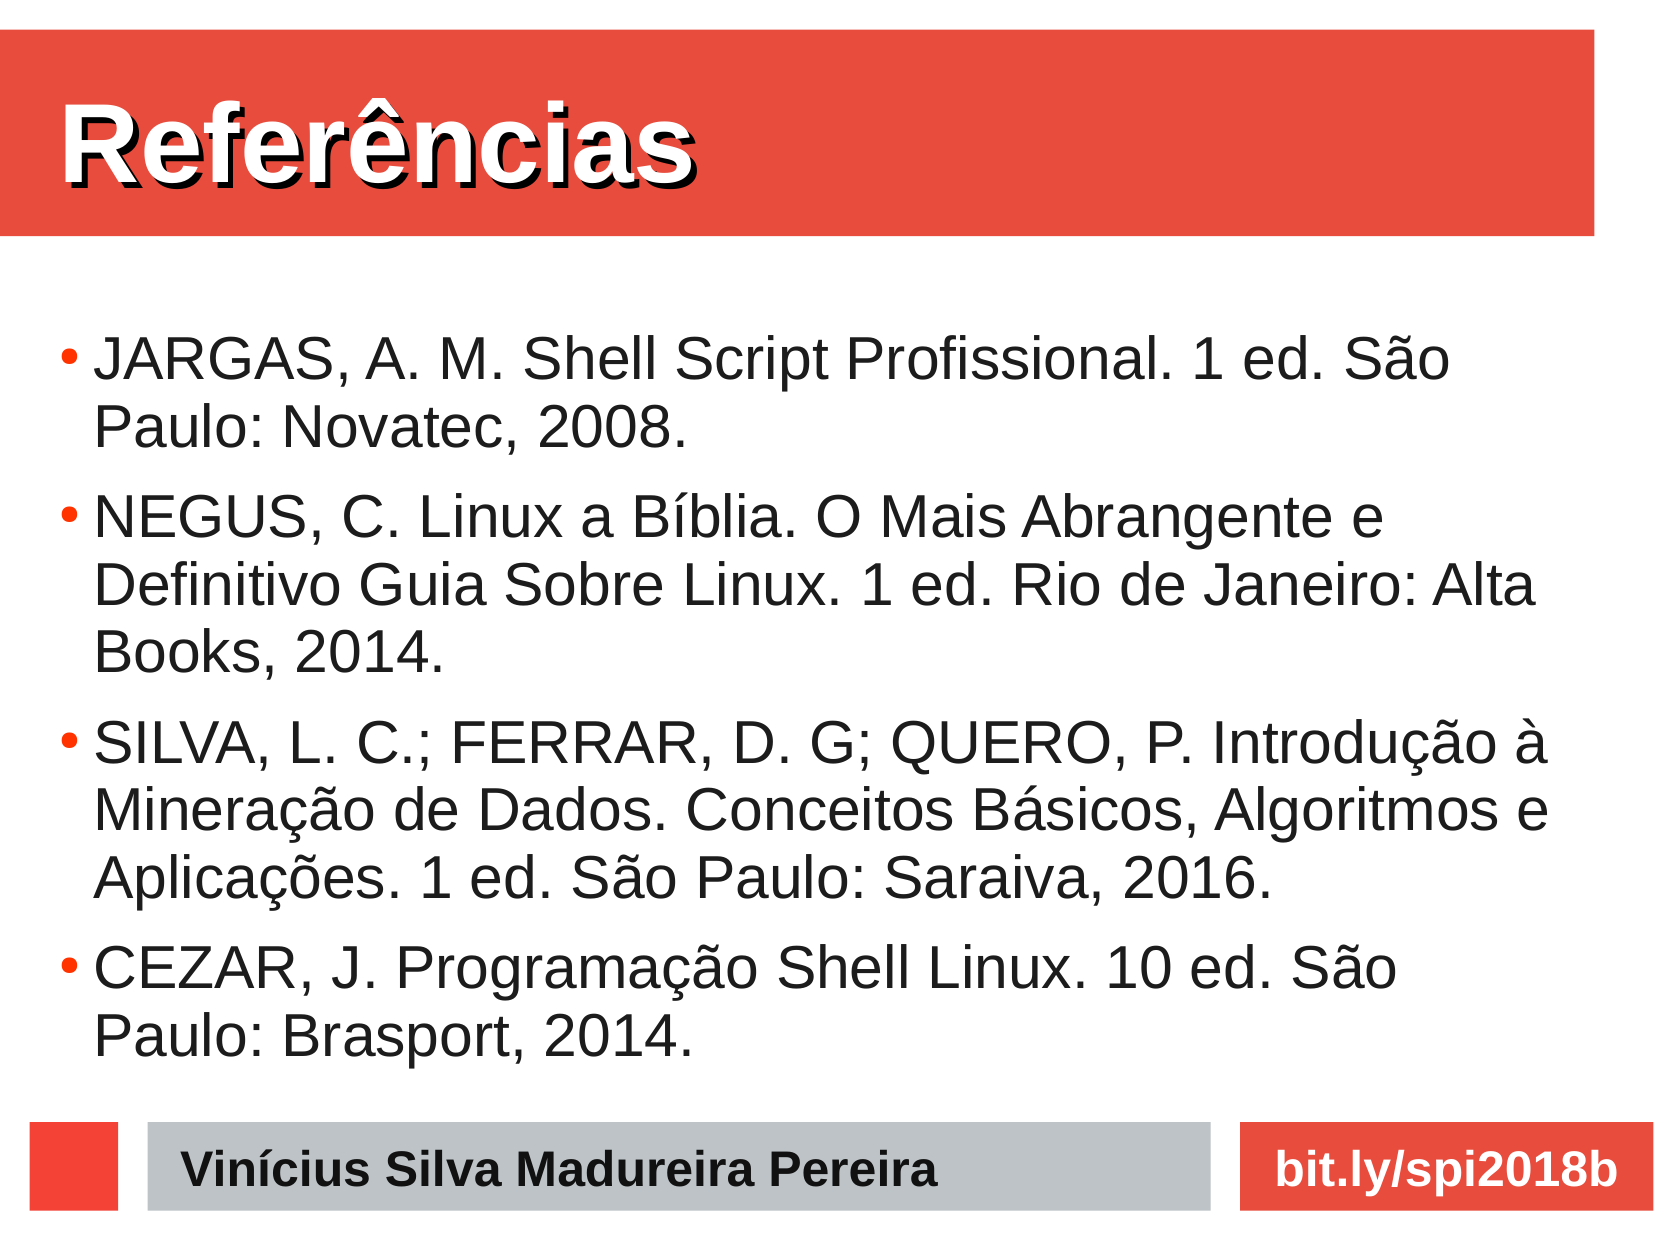

# Referências
JARGAS, A. M. Shell Script Profissional. 1 ed. São Paulo: Novatec, 2008.
NEGUS, C. Linux a Bíblia. O Mais Abrangente e Definitivo Guia Sobre Linux. 1 ed. Rio de Janeiro: Alta Books, 2014.
SILVA, L. C.; FERRAR, D. G; QUERO, P. Introdução à Mineração de Dados. Conceitos Básicos, Algoritmos e Aplicações. 1 ed. São Paulo: Saraiva, 2016.
CEZAR, J. Programação Shell Linux. 10 ed. São Paulo: Brasport, 2014.
Vinícius Silva Madureira Pereira
bit.ly/spi2018b